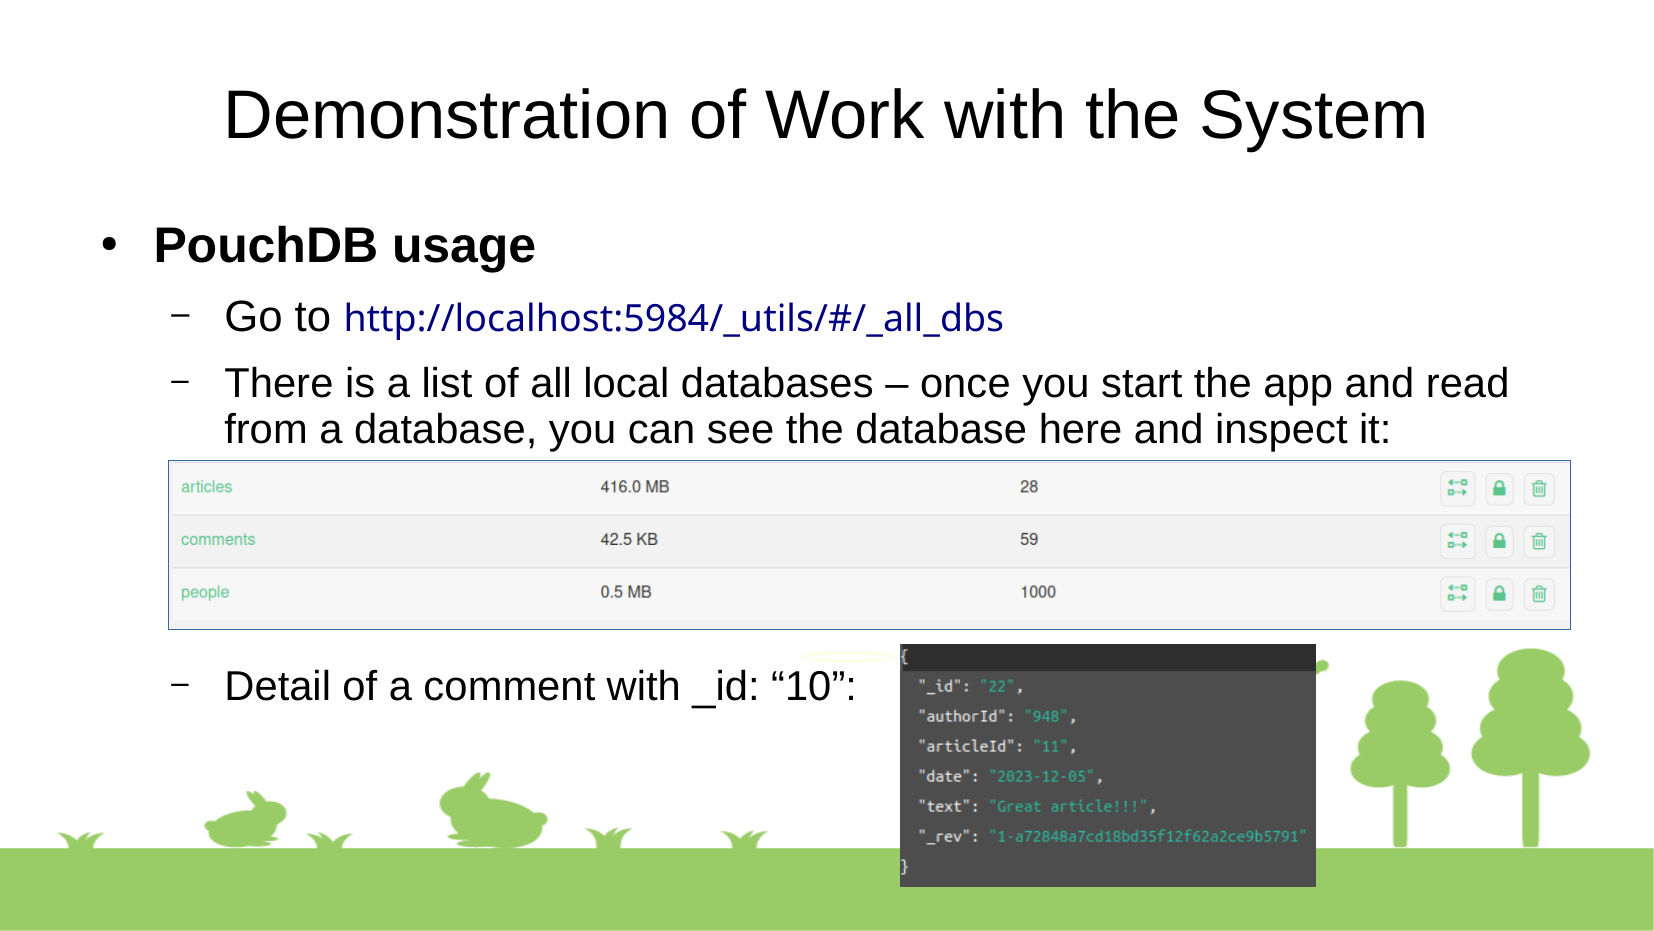

# Demonstration of Work with the System
PouchDB usage
Go to http://localhost:5984/_utils/#/_all_dbs
There is a list of all local databases – once you start the app and read from a database, you can see the database here and inspect it:
Detail of a comment with _id: “10”: